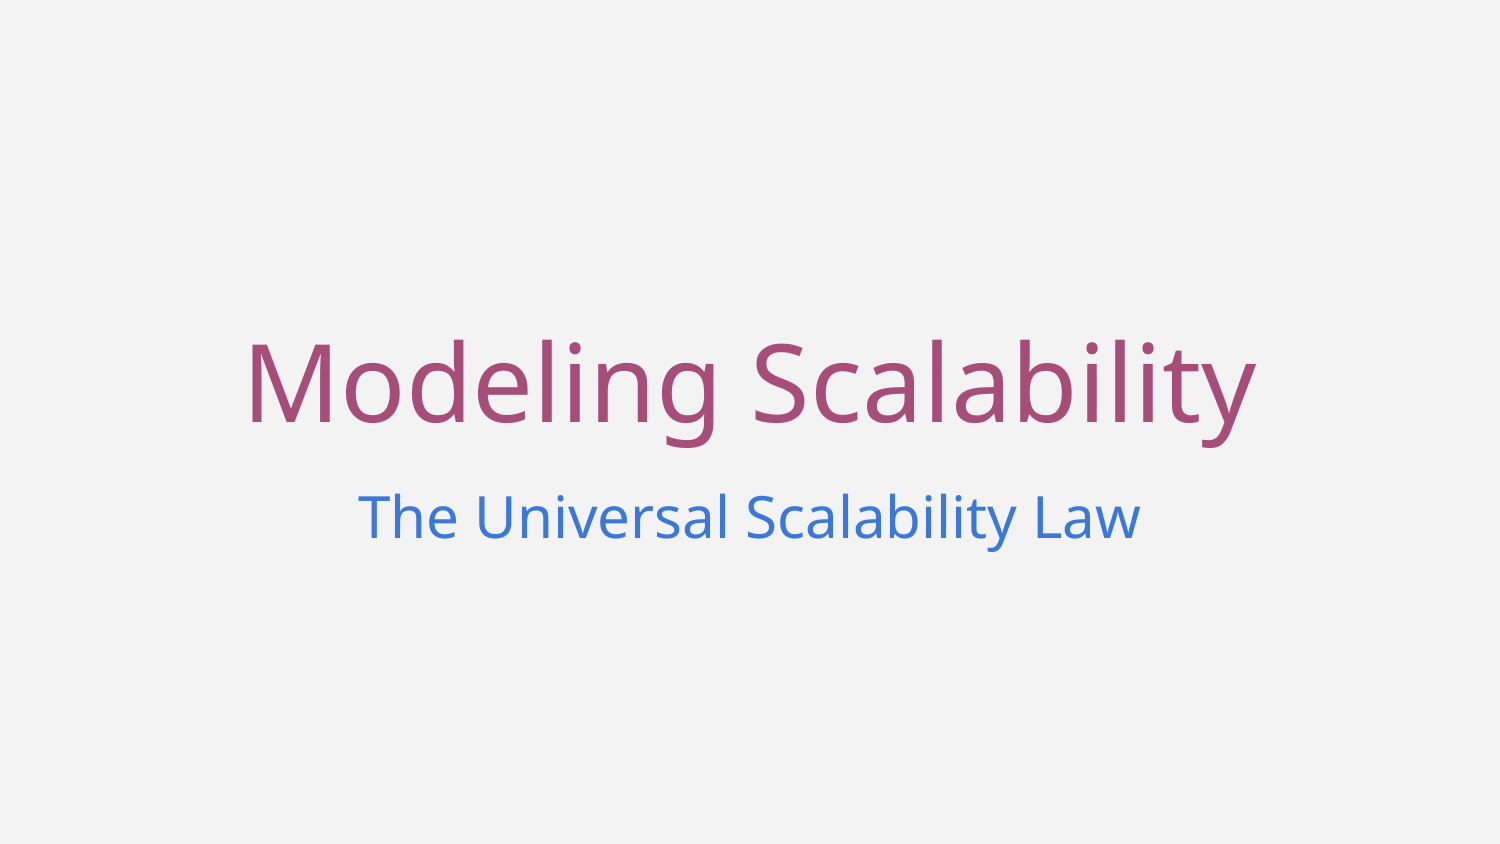

# Modeling Scalability
The Universal Scalability Law